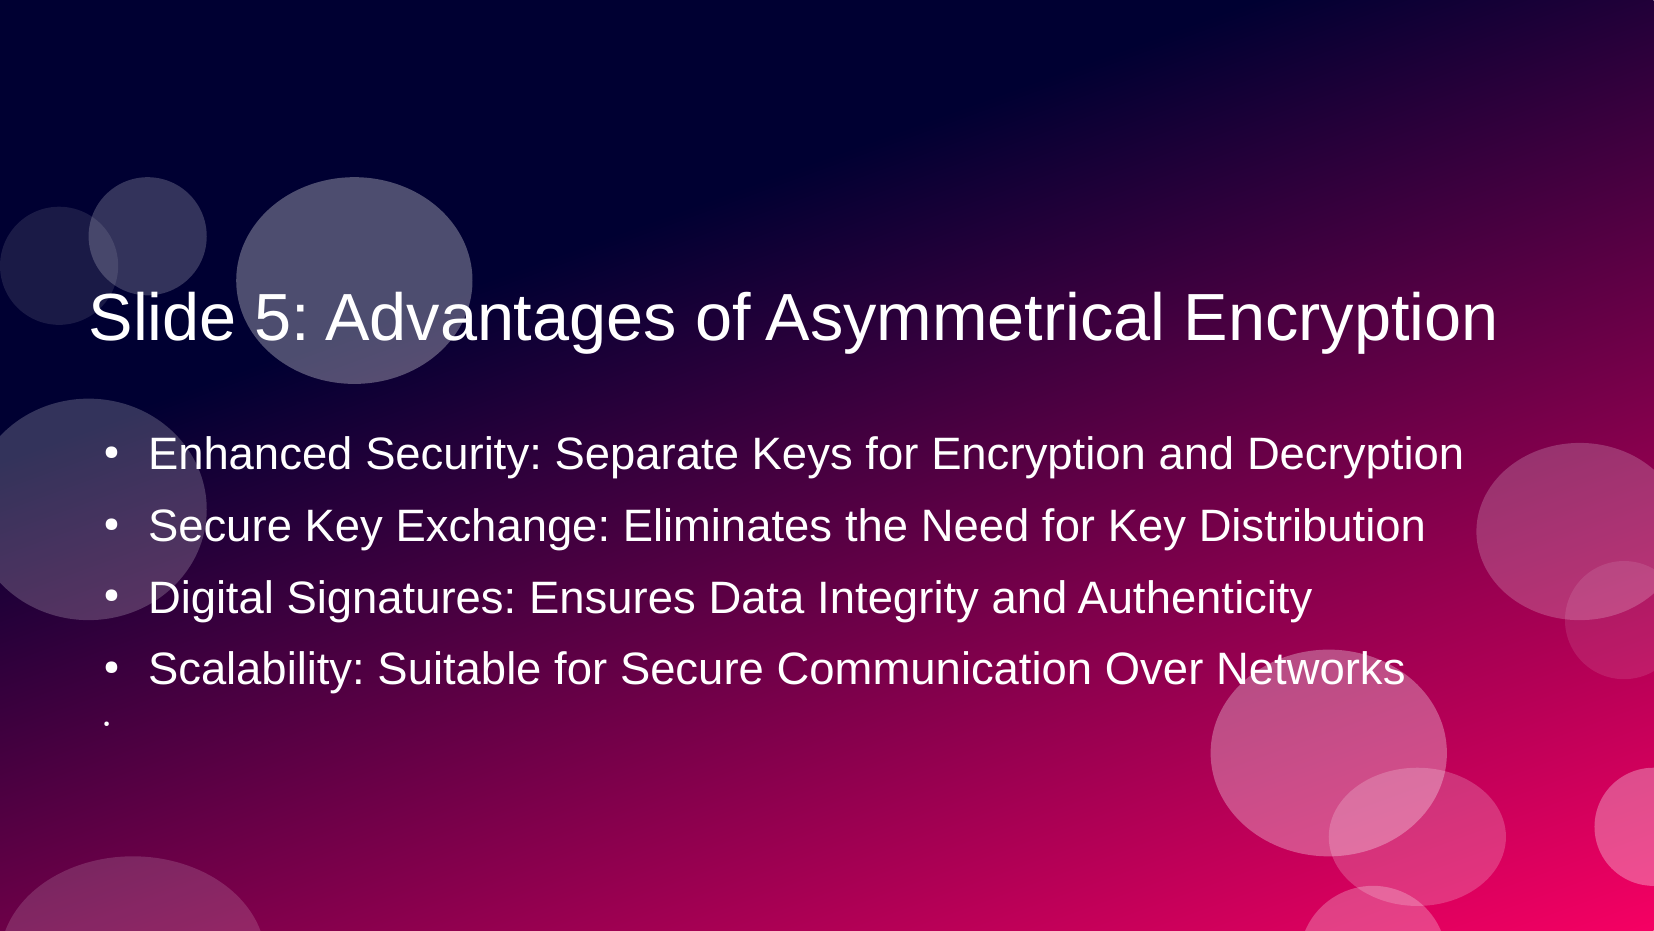

# Slide 5: Advantages of Asymmetrical Encryption
Enhanced Security: Separate Keys for Encryption and Decryption
Secure Key Exchange: Eliminates the Need for Key Distribution
Digital Signatures: Ensures Data Integrity and Authenticity
Scalability: Suitable for Secure Communication Over Networks